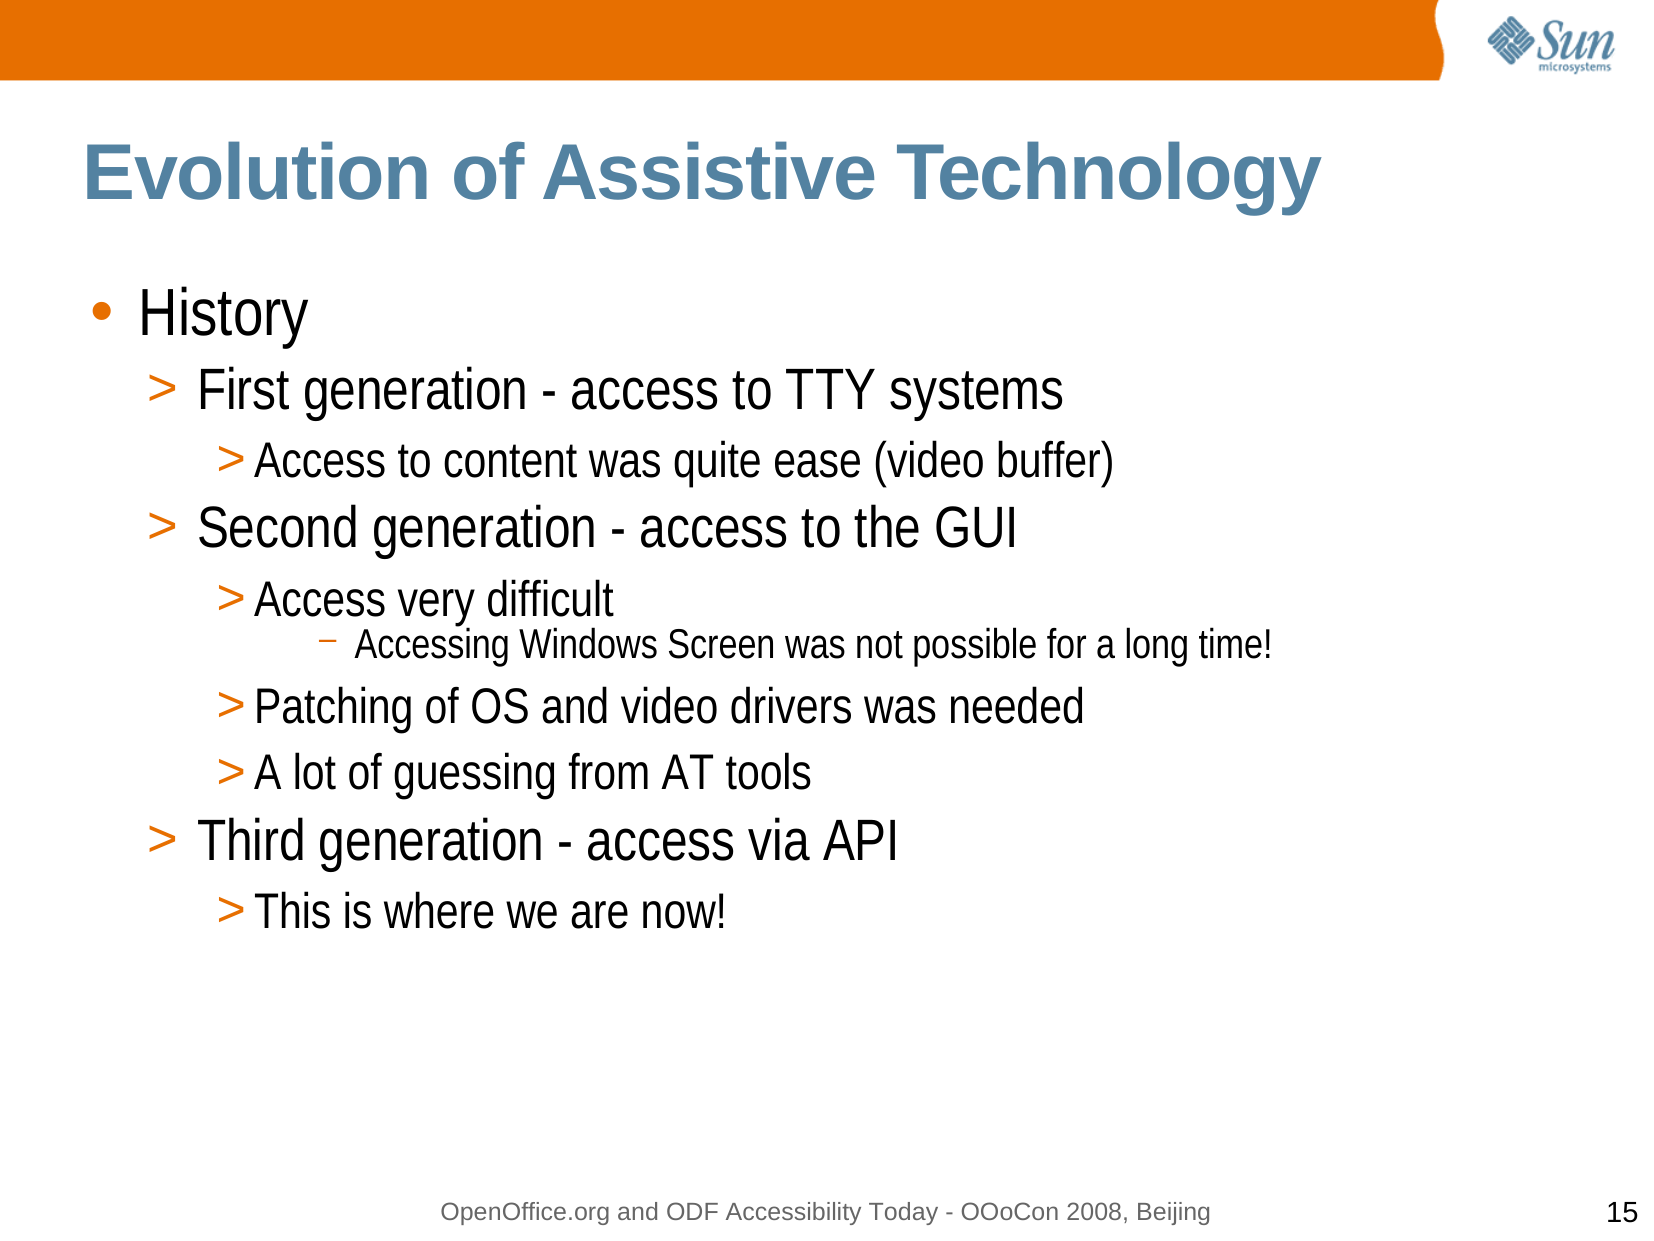

# Evolution of Assistive Technology
History
First generation - access to TTY systems
Access to content was quite ease (video buffer)
Second generation - access to the GUI
Access very difficult
Accessing Windows Screen was not possible for a long time!
Patching of OS and video drivers was needed
A lot of guessing from AT tools
Third generation - access via API
This is where we are now!